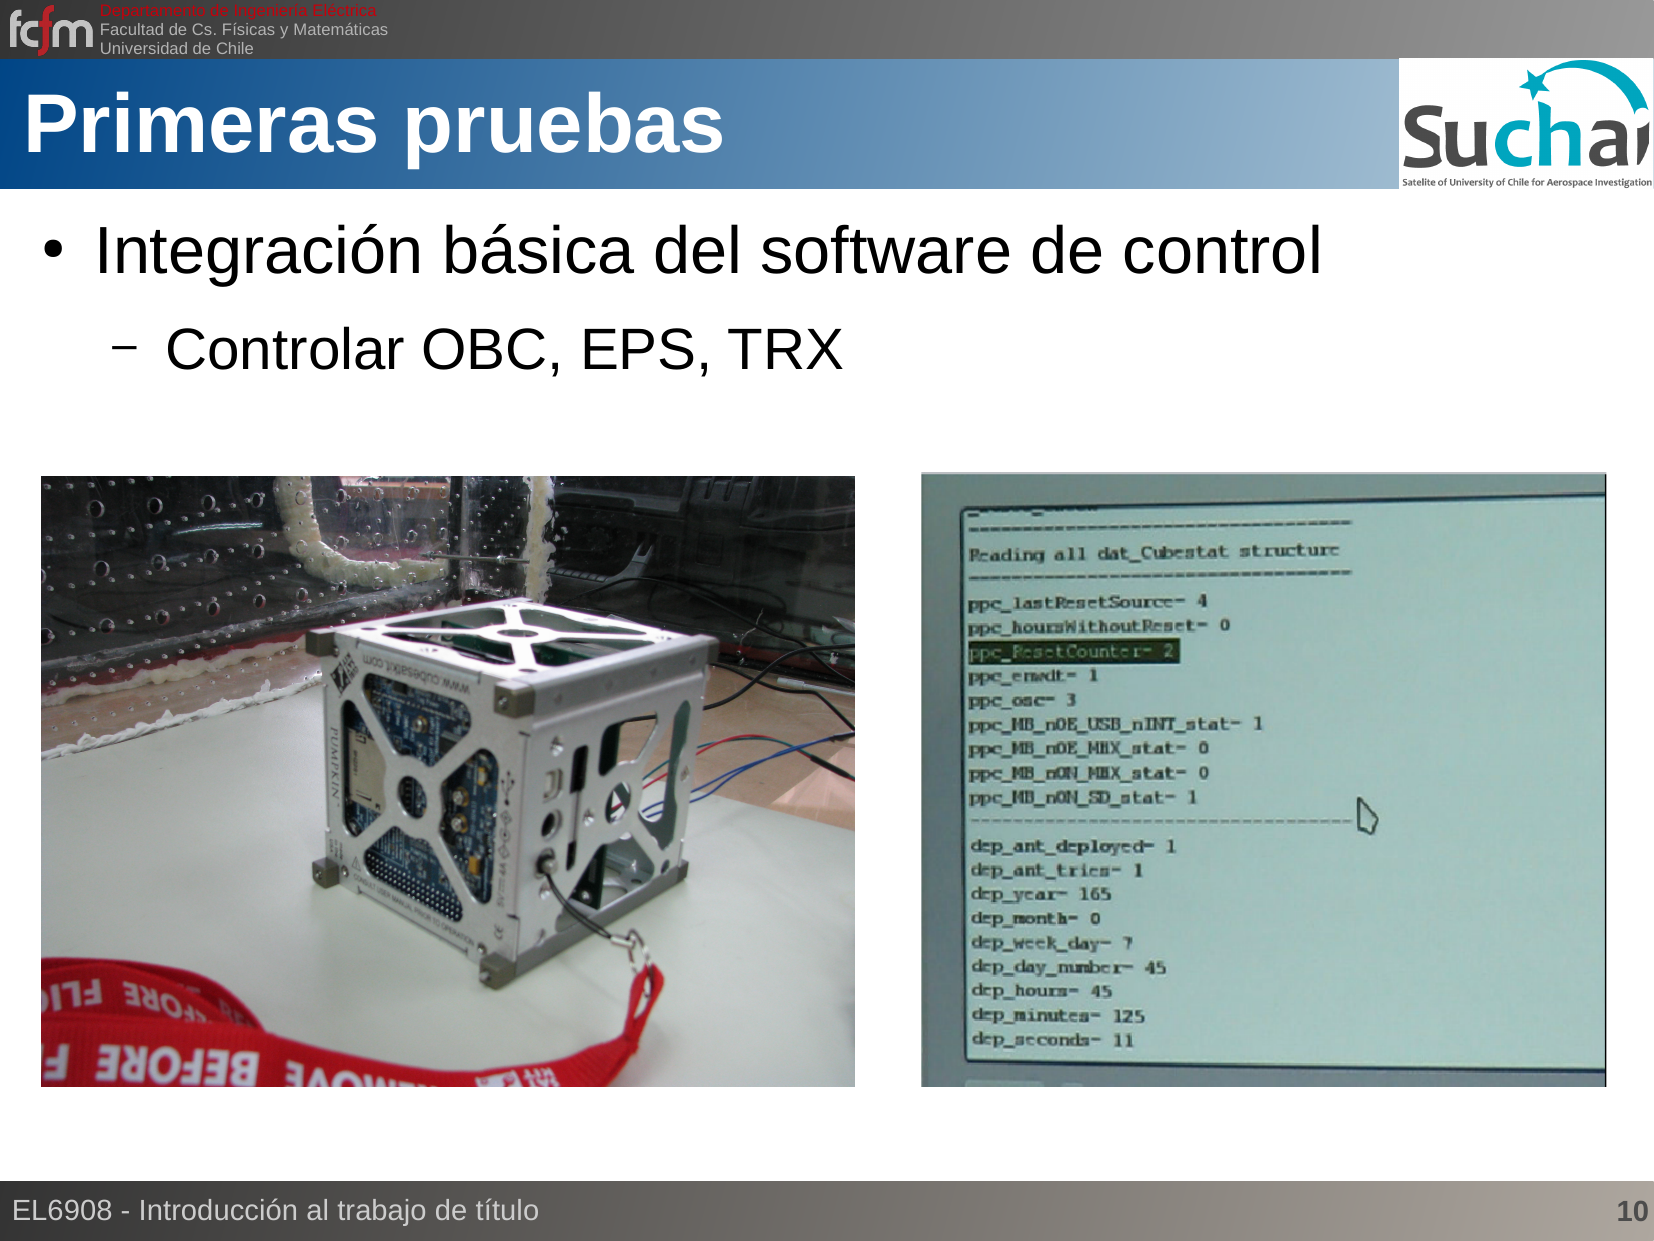

# Primeras pruebas
Integración básica del software de control
Controlar OBC, EPS, TRX
EL6908 - Introducción al trabajo de título
10